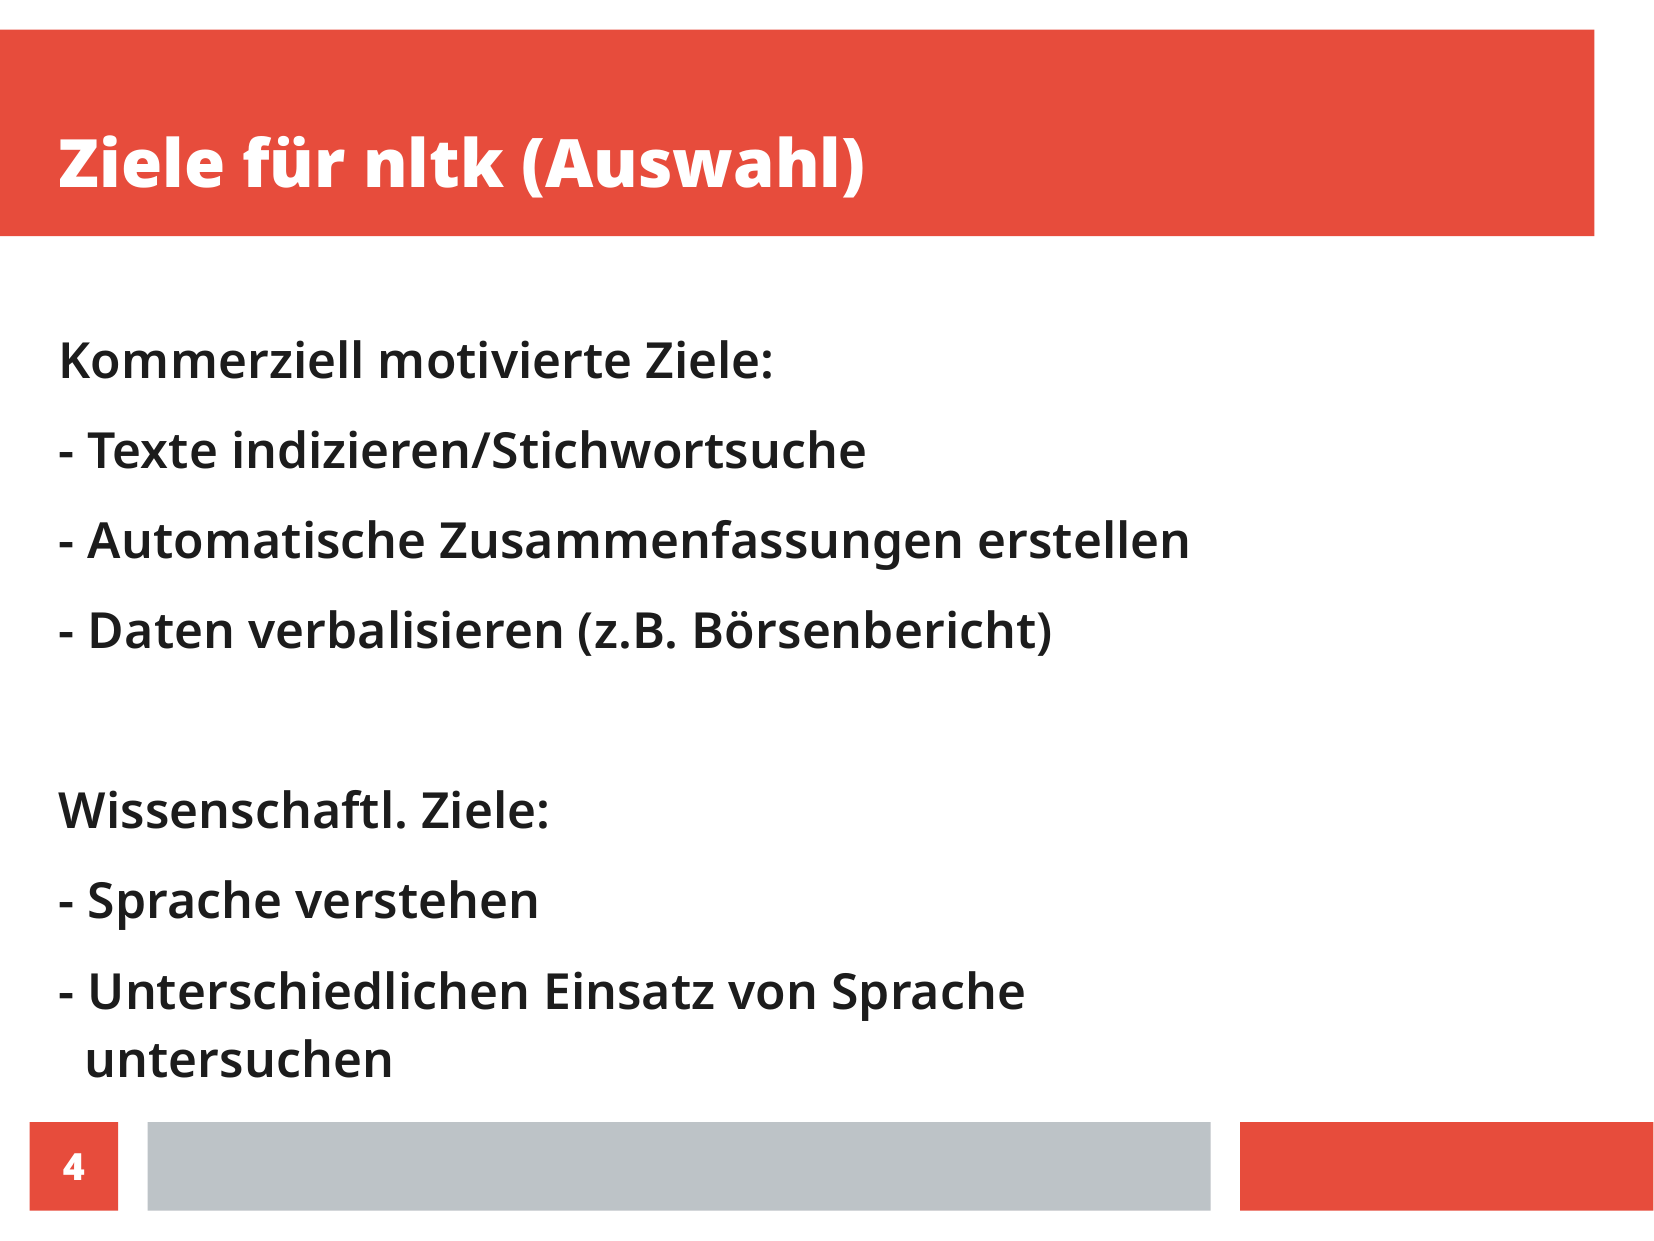

# Ziele für nltk (Auswahl)
Kommerziell motivierte Ziele:
- Texte indizieren/Stichwortsuche
- Automatische Zusammenfassungen erstellen
- Daten verbalisieren (z.B. Börsenbericht)
Wissenschaftl. Ziele:
- Sprache verstehen
- Unterschiedlichen Einsatz von Sprache
 untersuchen
4